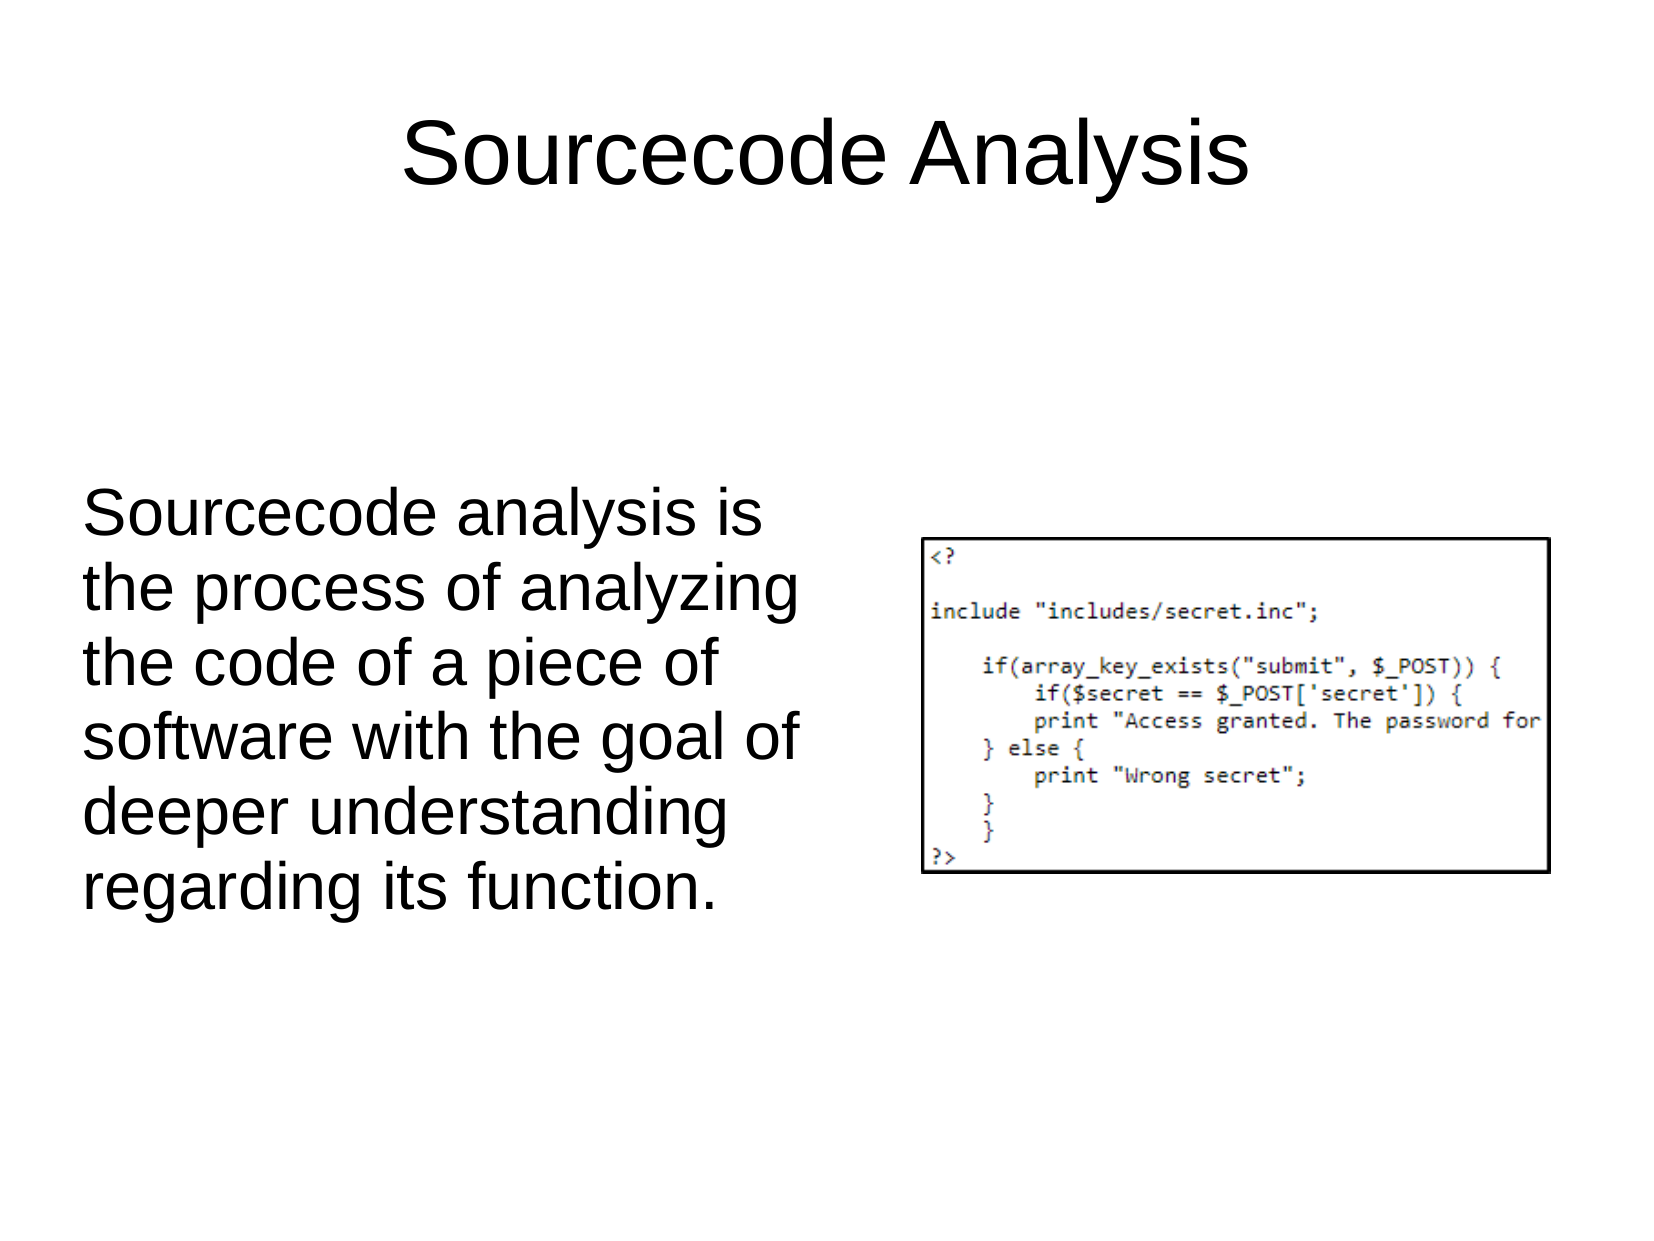

# Sourcecode Analysis
Sourcecode analysis is
the process of analyzing
the code of a piece of
software with the goal of
deeper understanding
regarding its function.